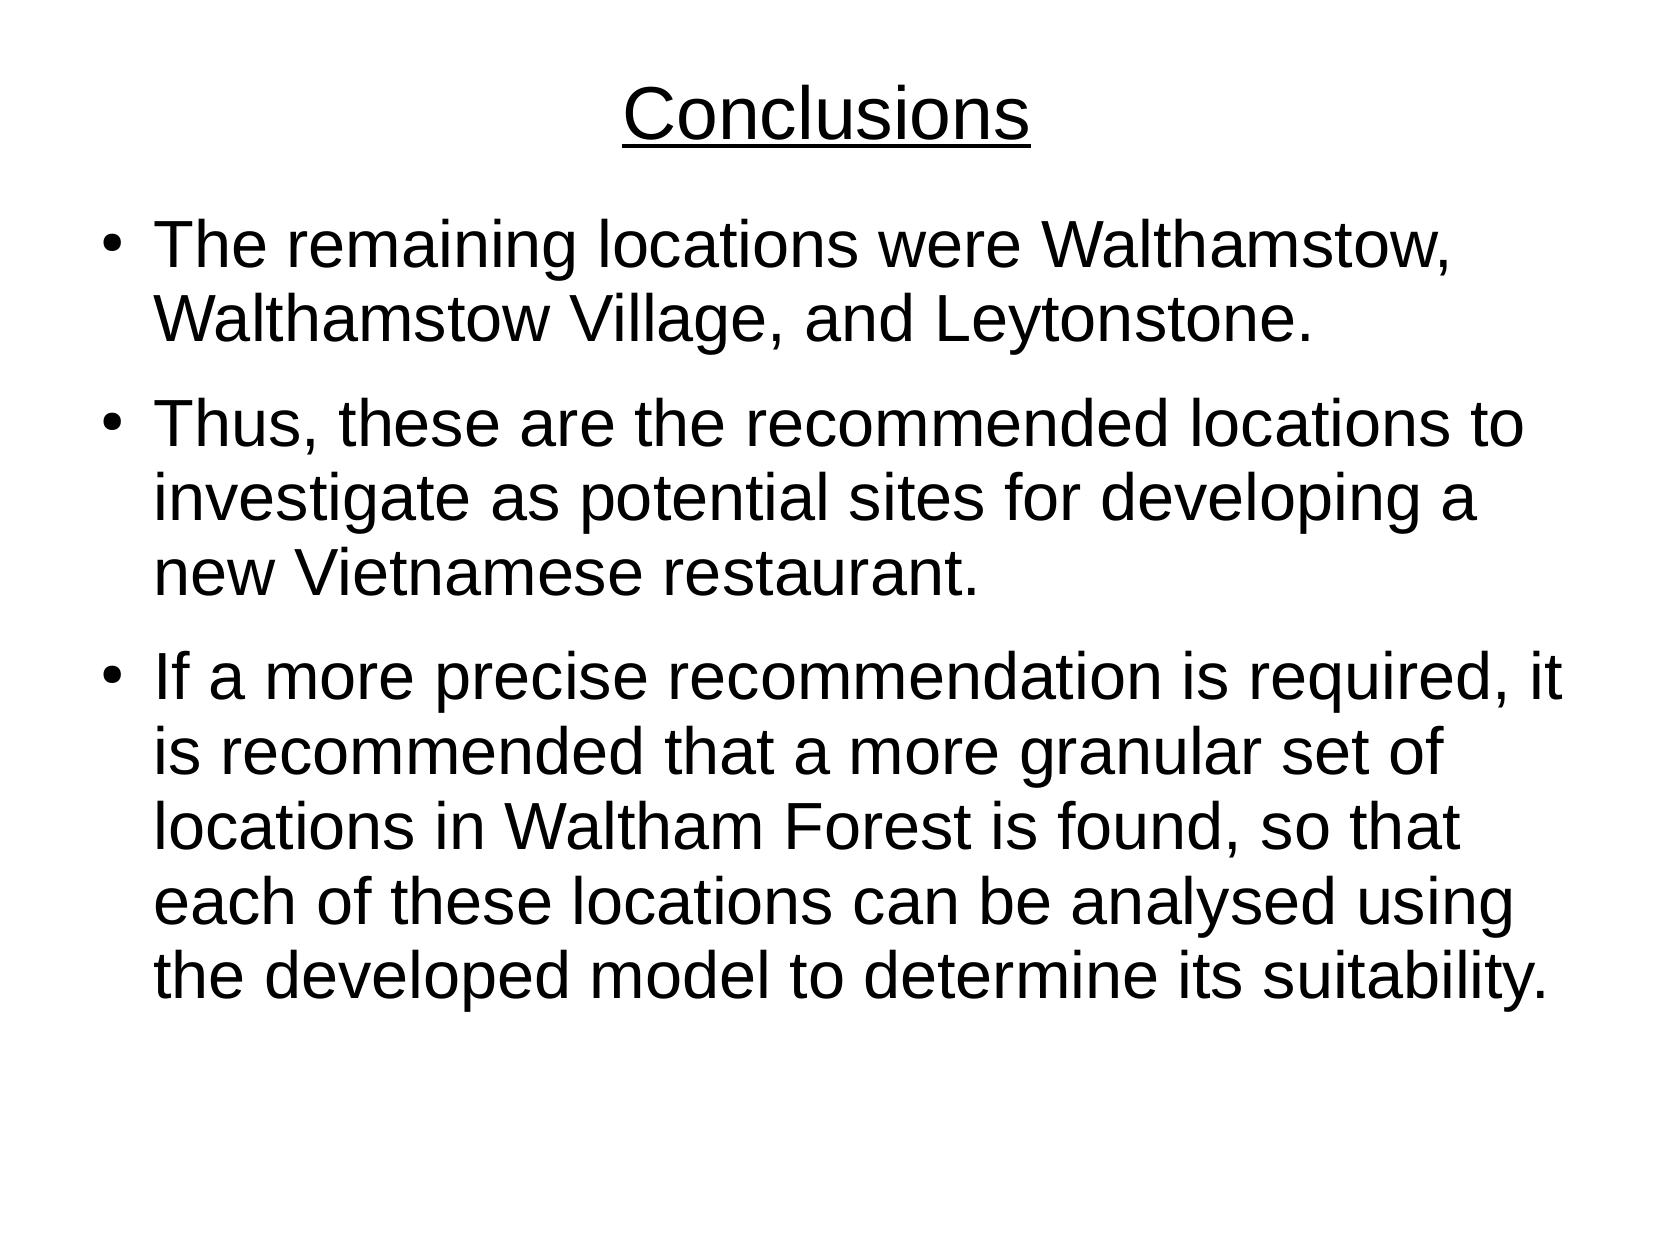

# Conclusions
The remaining locations were Walthamstow, Walthamstow Village, and Leytonstone.
Thus, these are the recommended locations to investigate as potential sites for developing a new Vietnamese restaurant.
If a more precise recommendation is required, it is recommended that a more granular set of locations in Waltham Forest is found, so that each of these locations can be analysed using the developed model to determine its suitability.